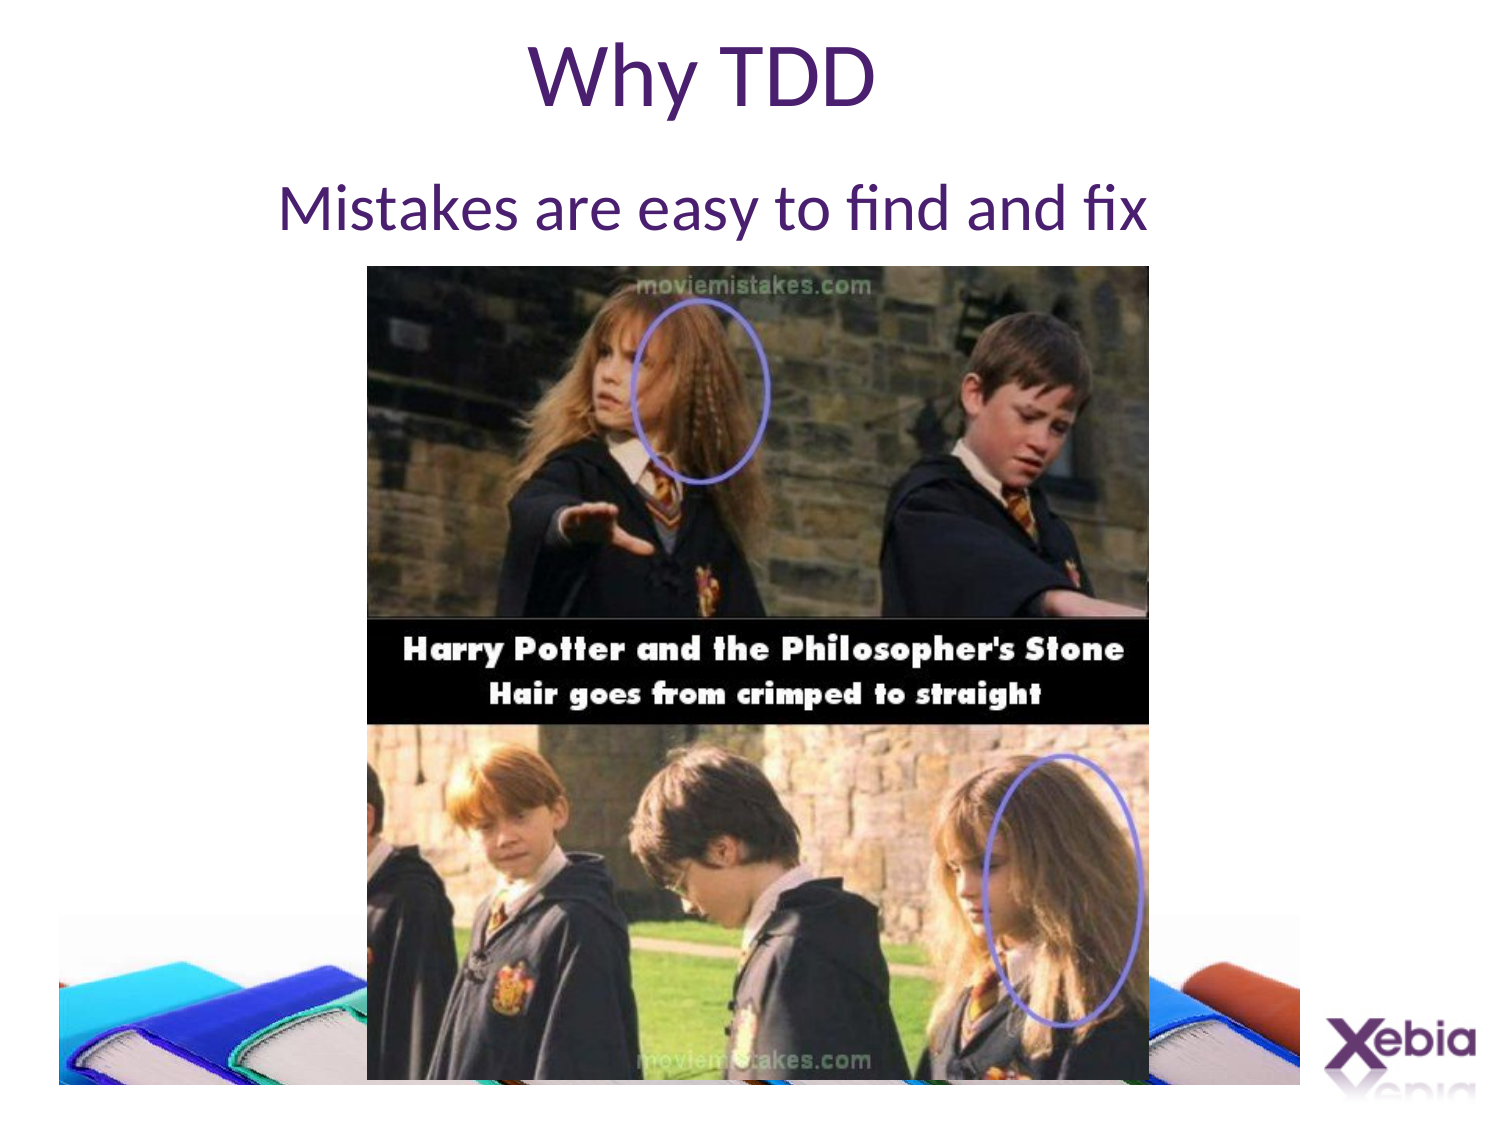

# Why TDD
Mistakes are easy to find and fix